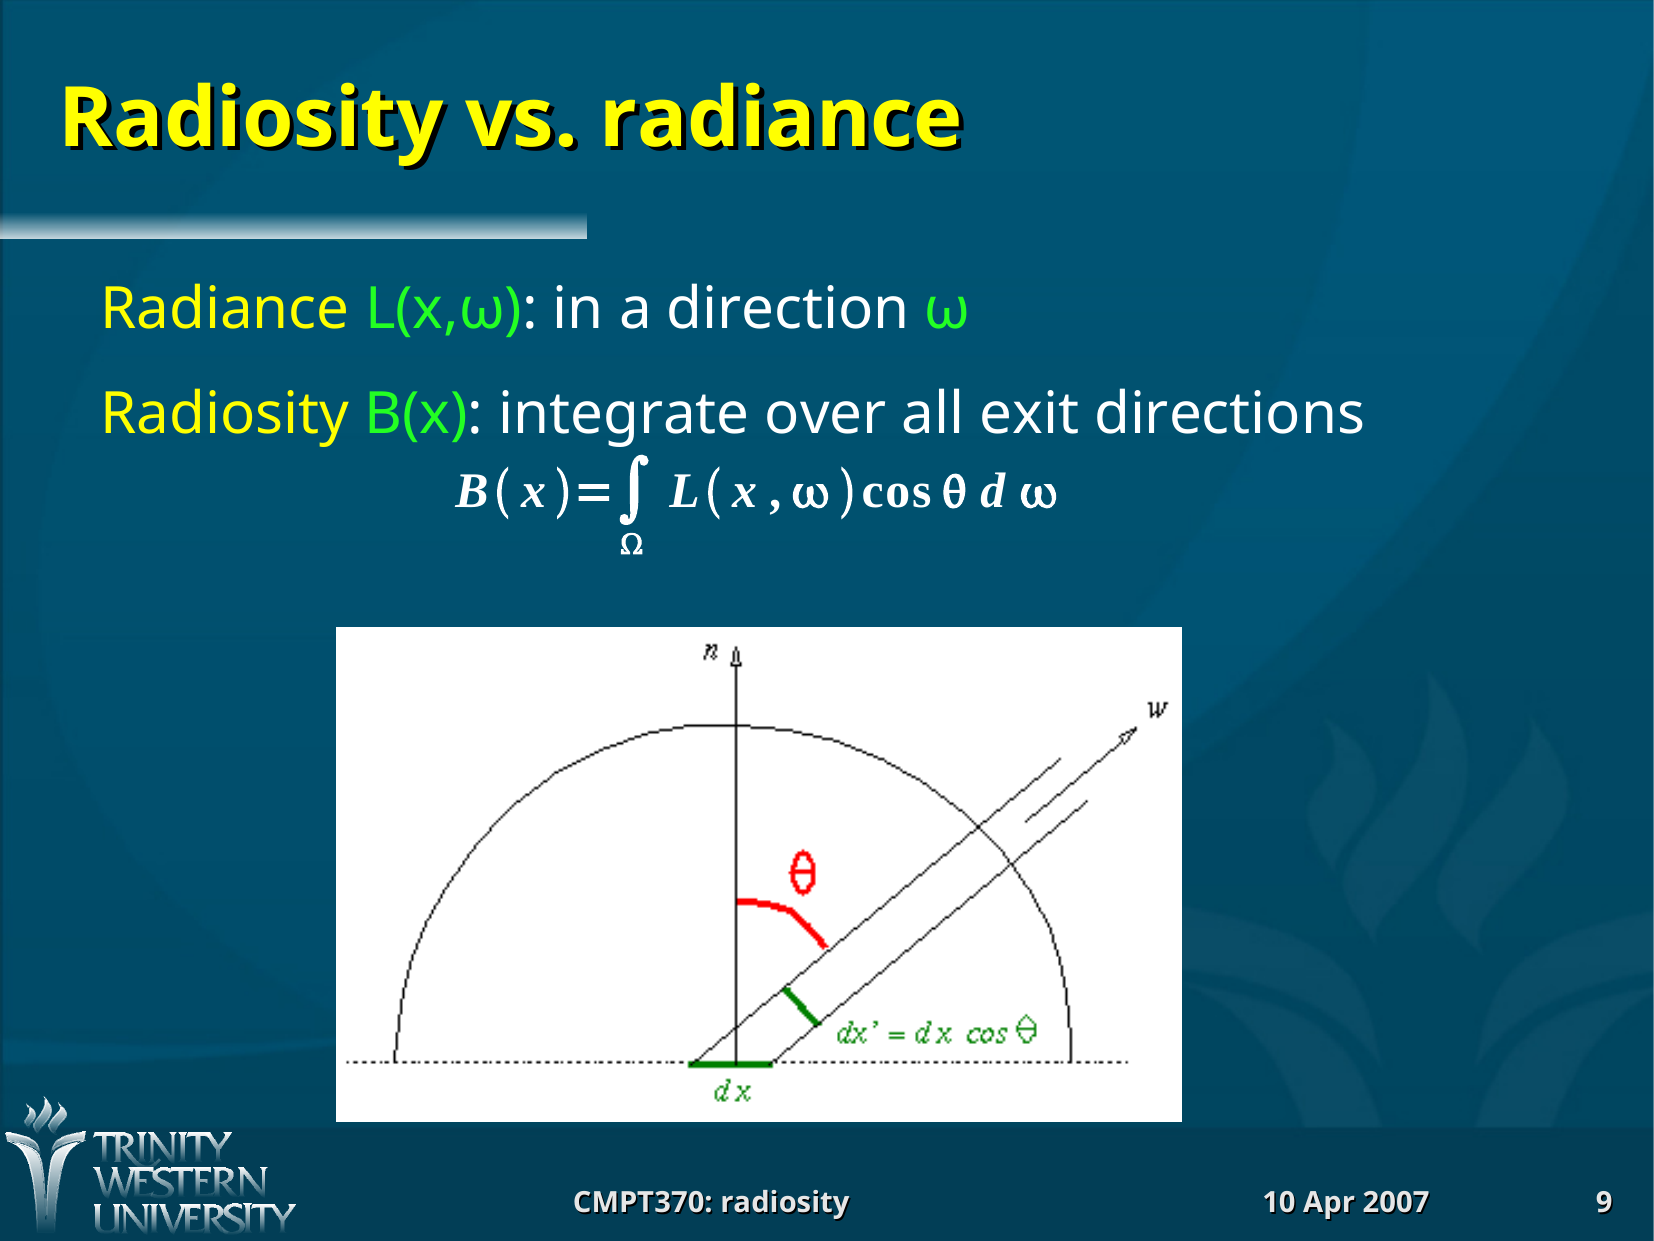

# Radiosity vs. radiance
Radiance L(x,ω): in a direction ω
Radiosity B(x): integrate over all exit directions
CMPT370: radiosity
10 Apr 2007
9